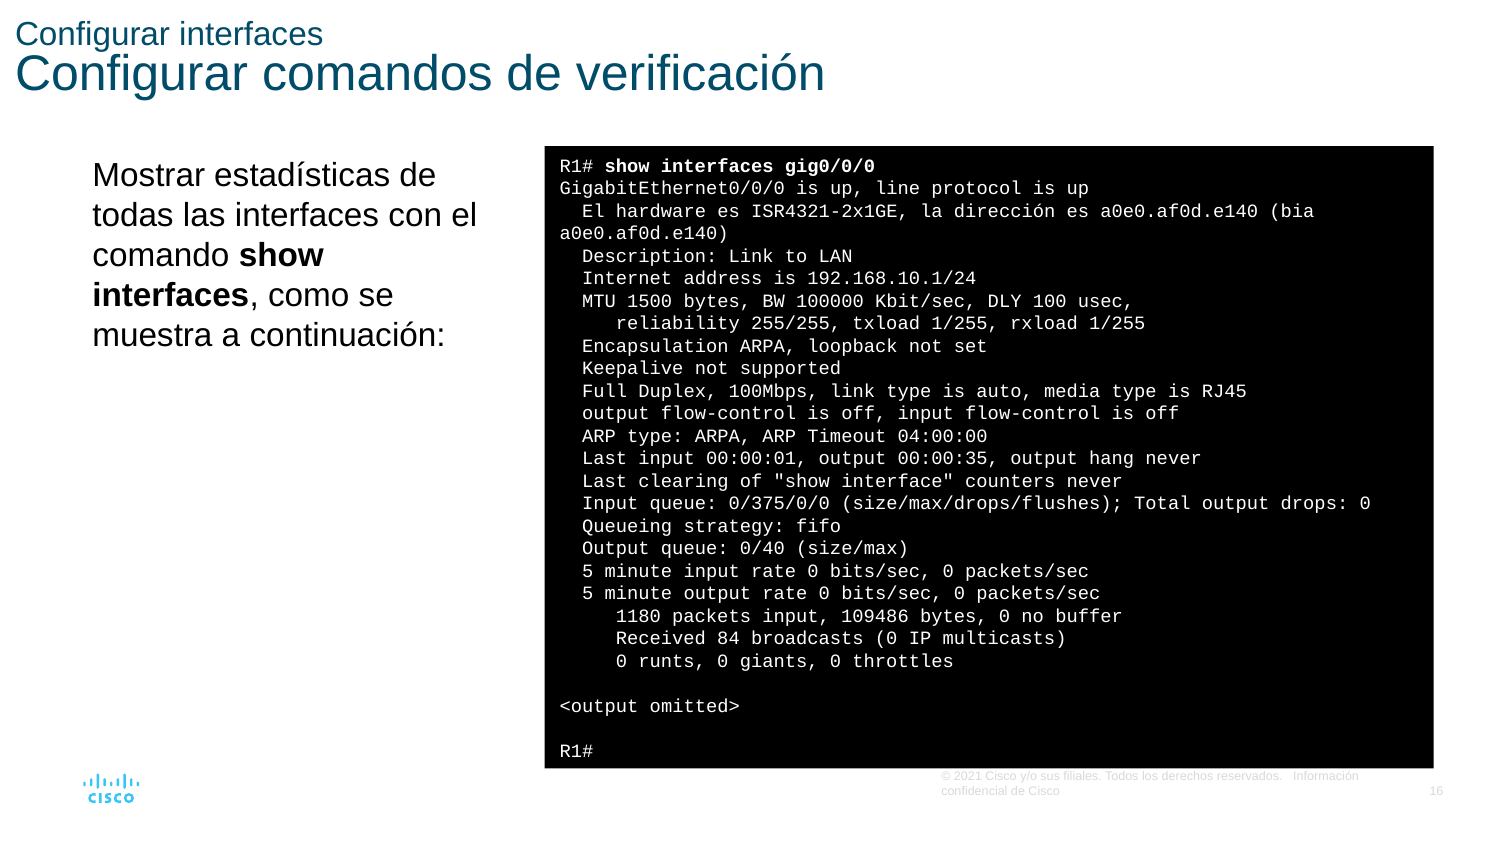

# Configurar interfaces Configurar comandos de verificación
Mostrar estadísticas de todas las interfaces con el comando show interfaces, como se muestra a continuación:
R1# show interfaces gig0/0/0
GigabitEthernet0/0/0 is up, line protocol is up
 El hardware es ISR4321-2x1GE, la dirección es a0e0.af0d.e140 (bia a0e0.af0d.e140)
 Description: Link to LAN
 Internet address is 192.168.10.1/24
 MTU 1500 bytes, BW 100000 Kbit/sec, DLY 100 usec,
 reliability 255/255, txload 1/255, rxload 1/255
 Encapsulation ARPA, loopback not set
 Keepalive not supported
 Full Duplex, 100Mbps, link type is auto, media type is RJ45
 output flow-control is off, input flow-control is off
 ARP type: ARPA, ARP Timeout 04:00:00
 Last input 00:00:01, output 00:00:35, output hang never
 Last clearing of "show interface" counters never
 Input queue: 0/375/0/0 (size/max/drops/flushes); Total output drops: 0
 Queueing strategy: fifo
 Output queue: 0/40 (size/max)
 5 minute input rate 0 bits/sec, 0 packets/sec
 5 minute output rate 0 bits/sec, 0 packets/sec
 1180 packets input, 109486 bytes, 0 no buffer
 Received 84 broadcasts (0 IP multicasts)
 0 runts, 0 giants, 0 throttles
<output omitted>
R1#